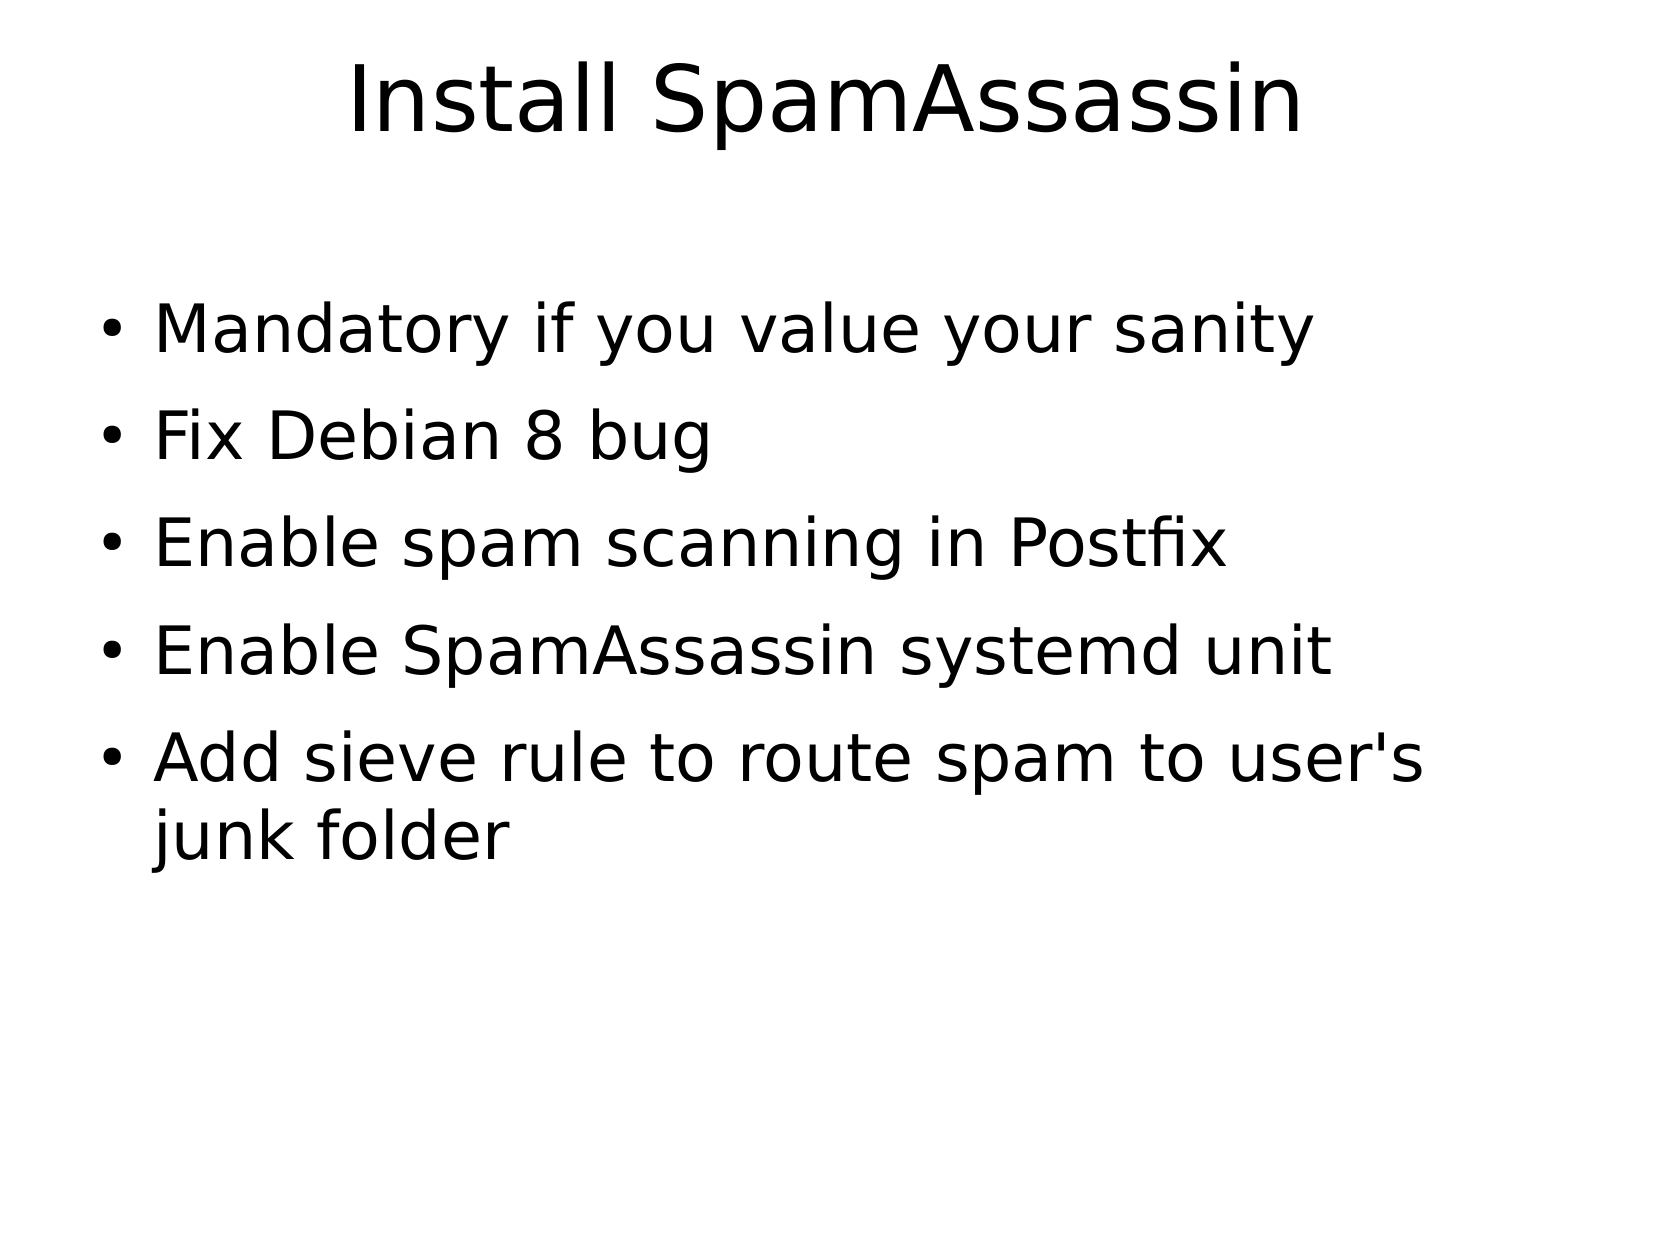

# Install SpamAssassin
Mandatory if you value your sanity
Fix Debian 8 bug
Enable spam scanning in Postfix
Enable SpamAssassin systemd unit
Add sieve rule to route spam to user's junk folder